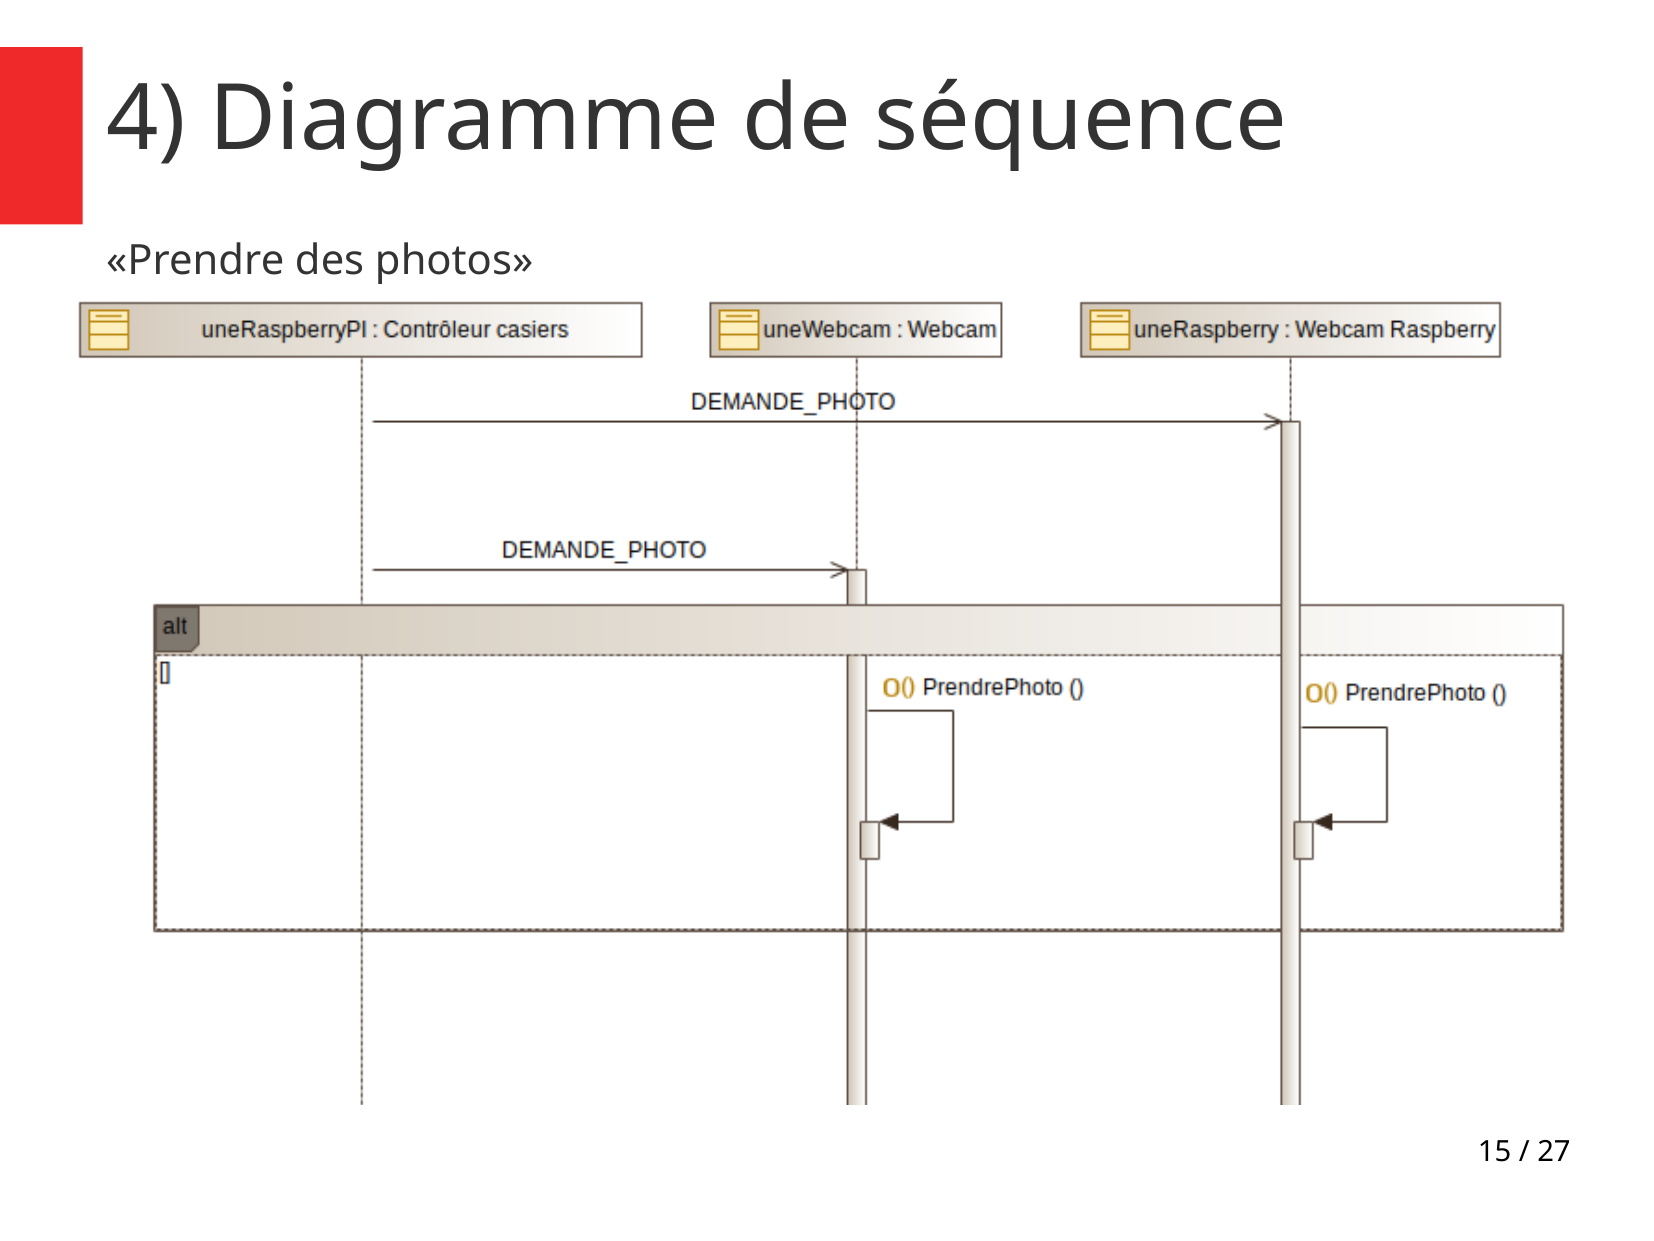

# 4) Diagramme de séquence «Prendre des photos»
15